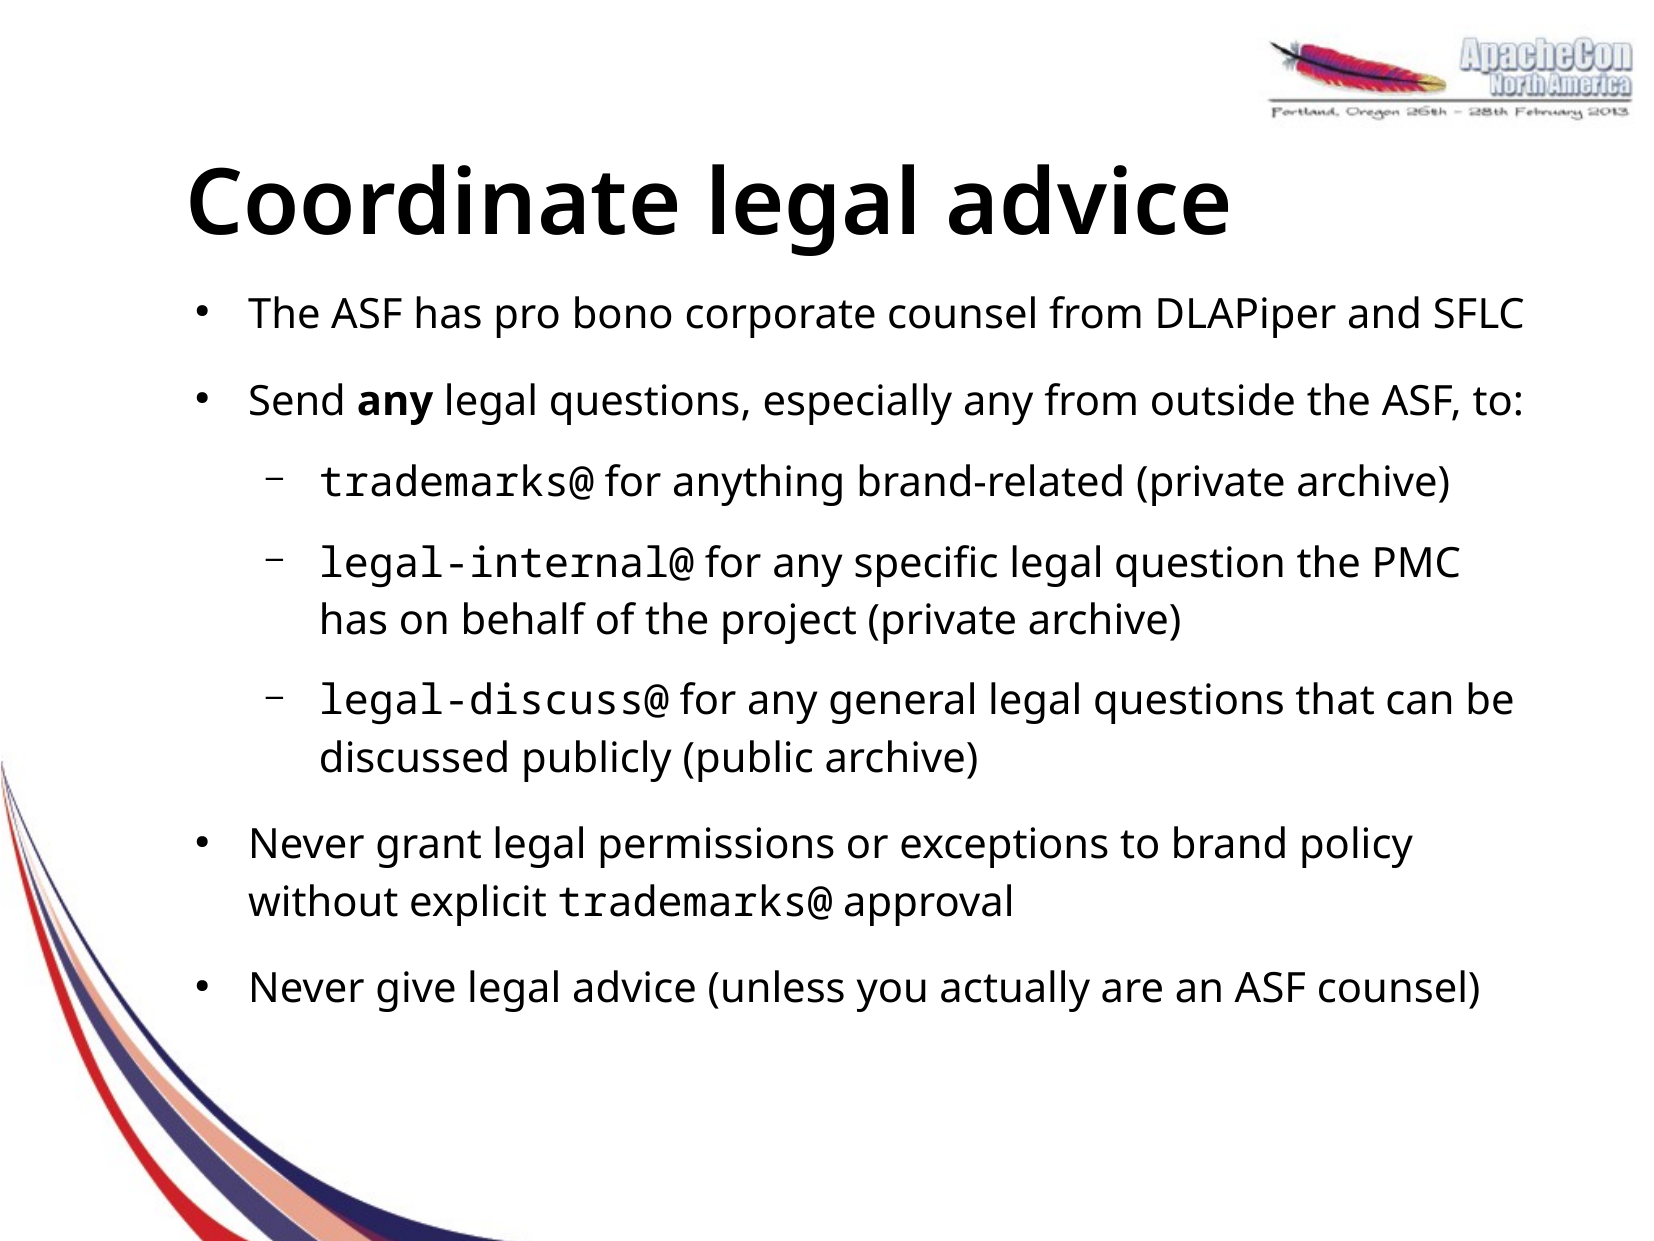

# Coordinate legal advice
The ASF has pro bono corporate counsel from DLAPiper and SFLC
Send any legal questions, especially any from outside the ASF, to:
trademarks@ for anything brand-related (private archive)
legal-internal@ for any specific legal question the PMC has on behalf of the project (private archive)
legal-discuss@ for any general legal questions that can be discussed publicly (public archive)
Never grant legal permissions or exceptions to brand policy without explicit trademarks@ approval
Never give legal advice (unless you actually are an ASF counsel)